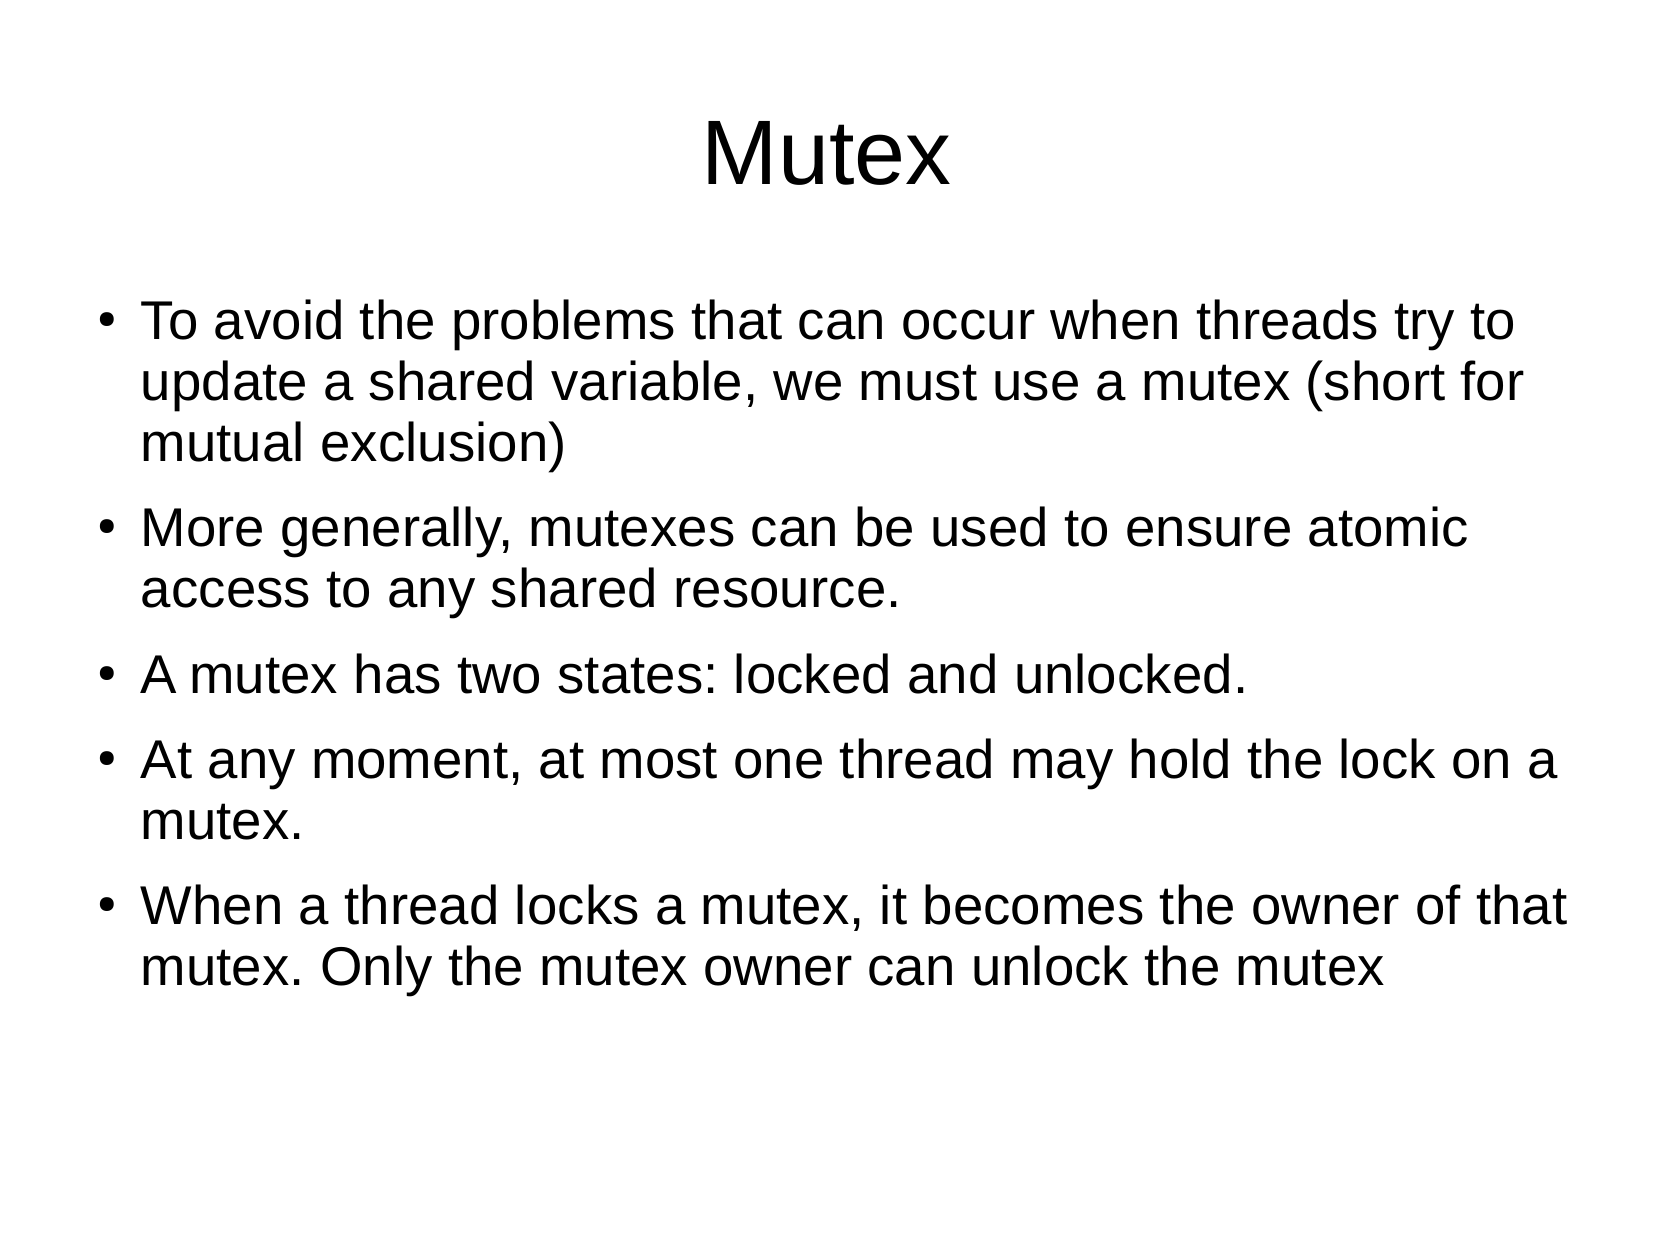

# Mutex
To avoid the problems that can occur when threads try to update a shared variable, we must use a mutex (short for mutual exclusion)
More generally, mutexes can be used to ensure atomic access to any shared resource.
A mutex has two states: locked and unlocked.
At any moment, at most one thread may hold the lock on a mutex.
When a thread locks a mutex, it becomes the owner of that mutex. Only the mutex owner can unlock the mutex